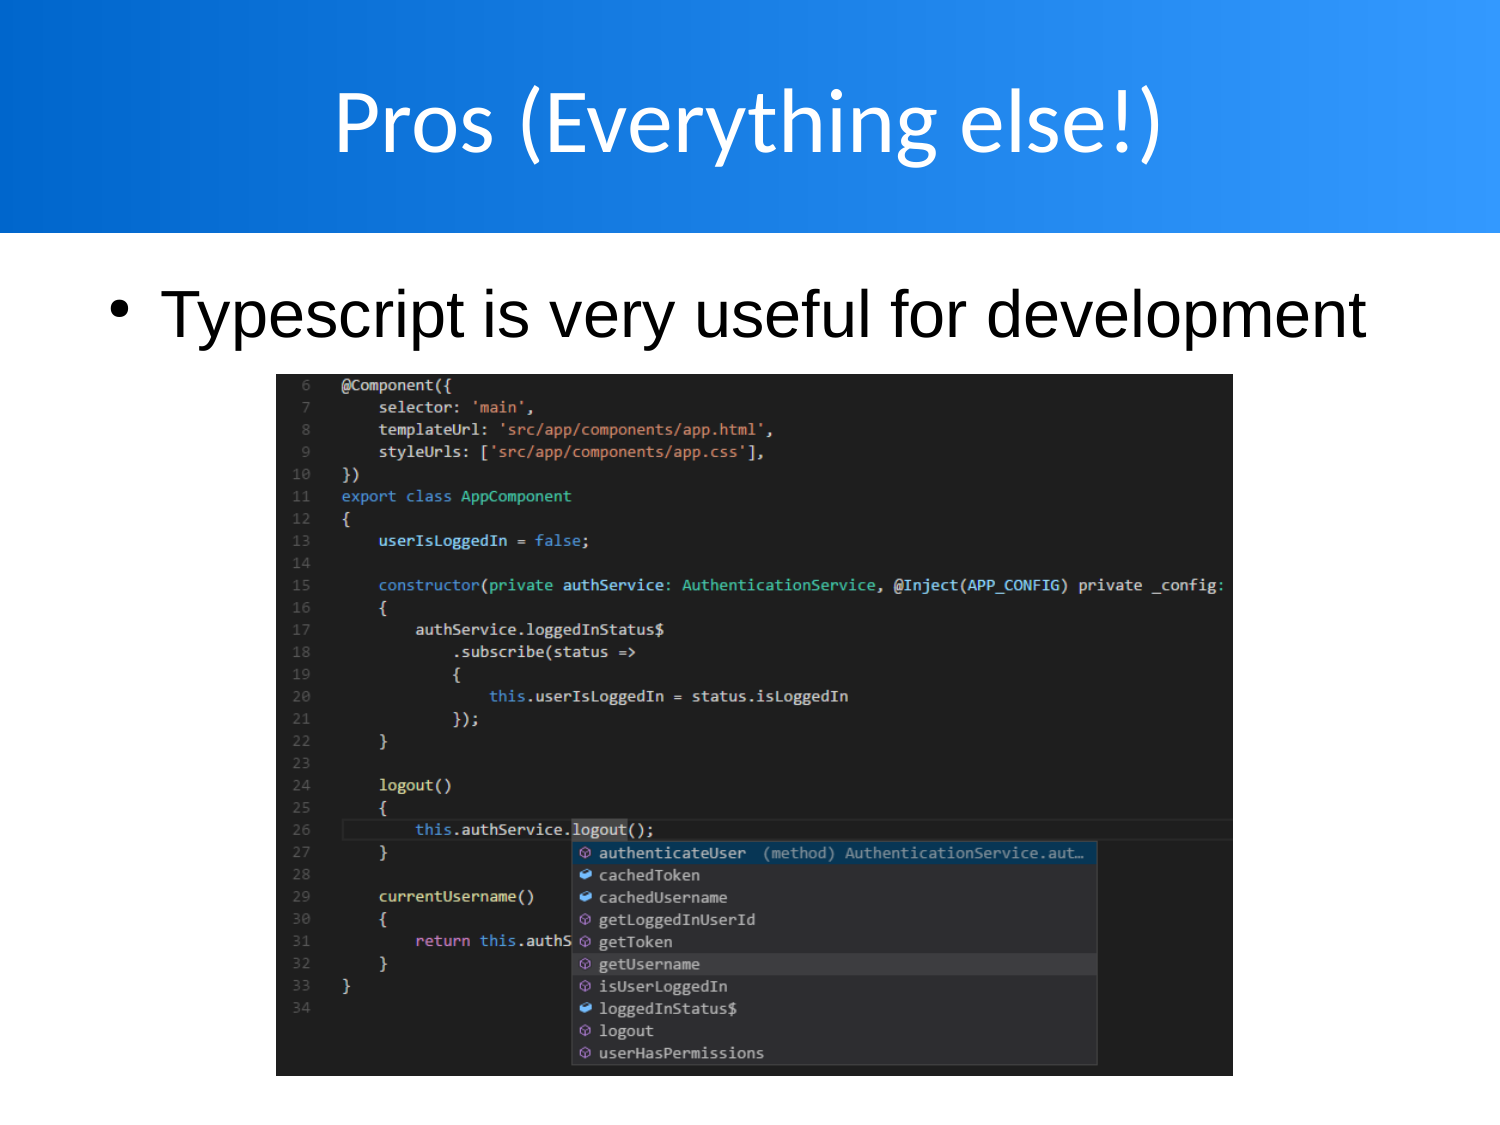

# Pros (Everything else!)
Typescript is very useful for development